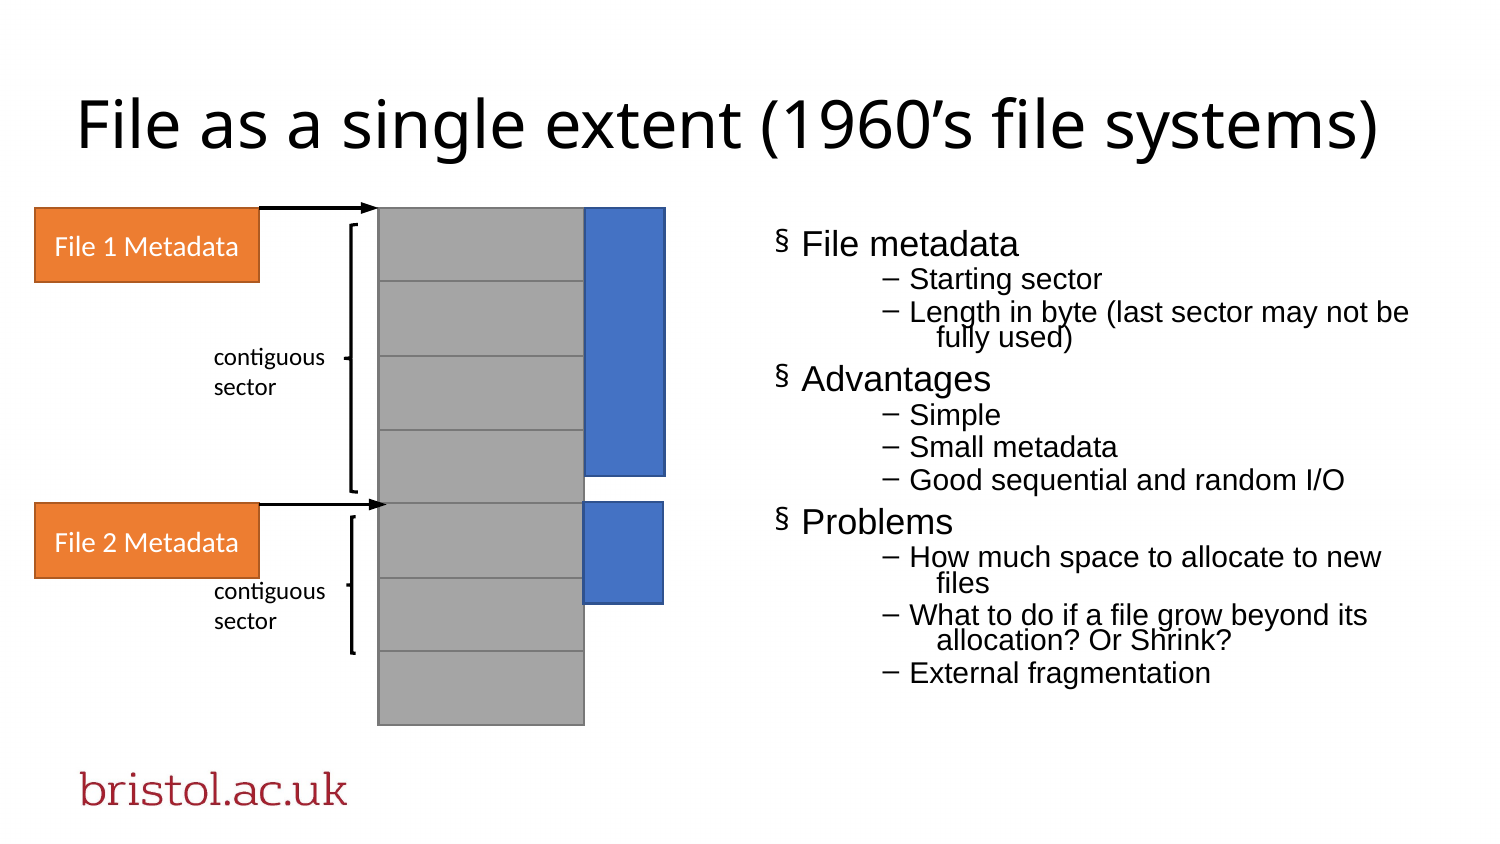

# File as a single extent (1960’s file systems)
File 1 Metadata
File metadata
Starting sector
Length in byte (last sector may not be fully used)
Advantages
Simple
Small metadata
Good sequential and random I/O
Problems
How much space to allocate to new files
What to do if a file grow beyond its allocation? Or Shrink?
External fragmentation
contiguous
sector
File 2 Metadata
contiguous
sector